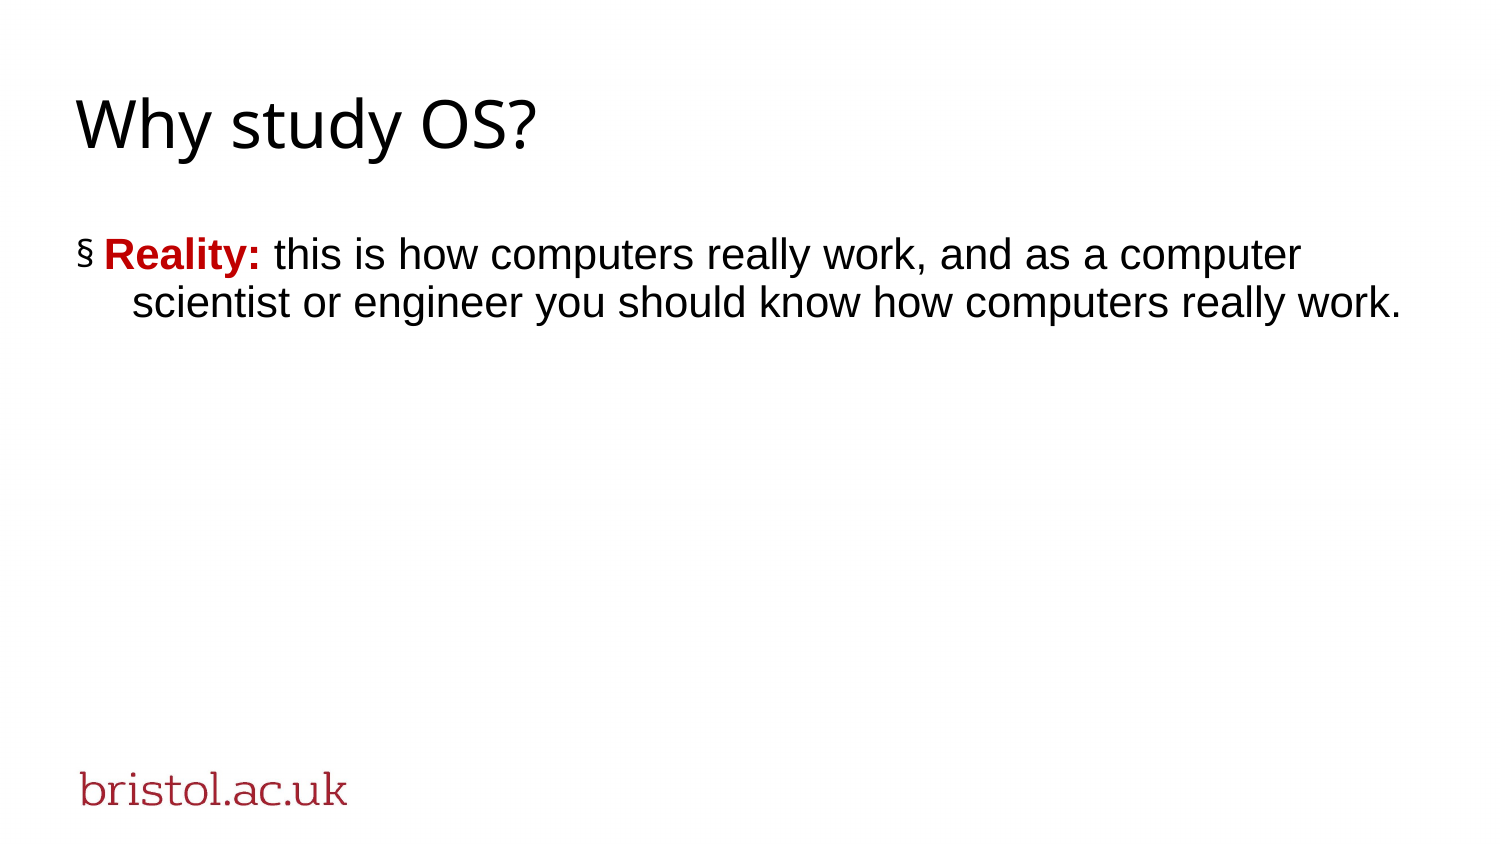

# Why study OS?
Reality: this is how computers really work, and as a computer scientist or engineer you should know how computers really work.